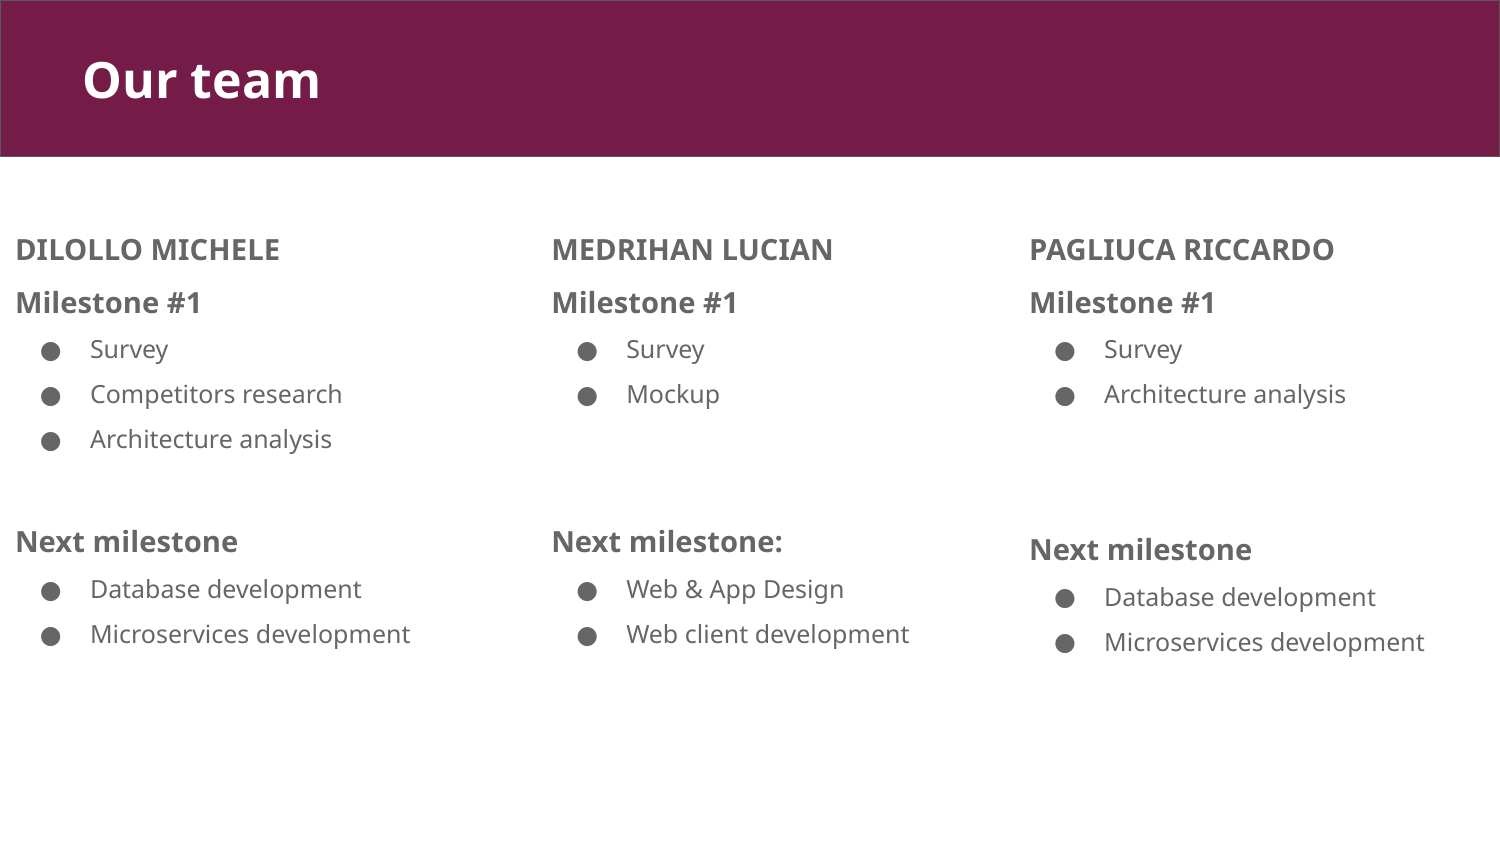

Our team
DILOLLO MICHELE
Milestone #1
Survey
Competitors research
Architecture analysis
Next milestone
Database development
Microservices development
MEDRIHAN LUCIAN
Milestone #1
Survey
Mockup
Next milestone:
Web & App Design
Web client development
PAGLIUCA RICCARDO
Milestone #1
Survey
Architecture analysis
Next milestone
Database development
Microservices development